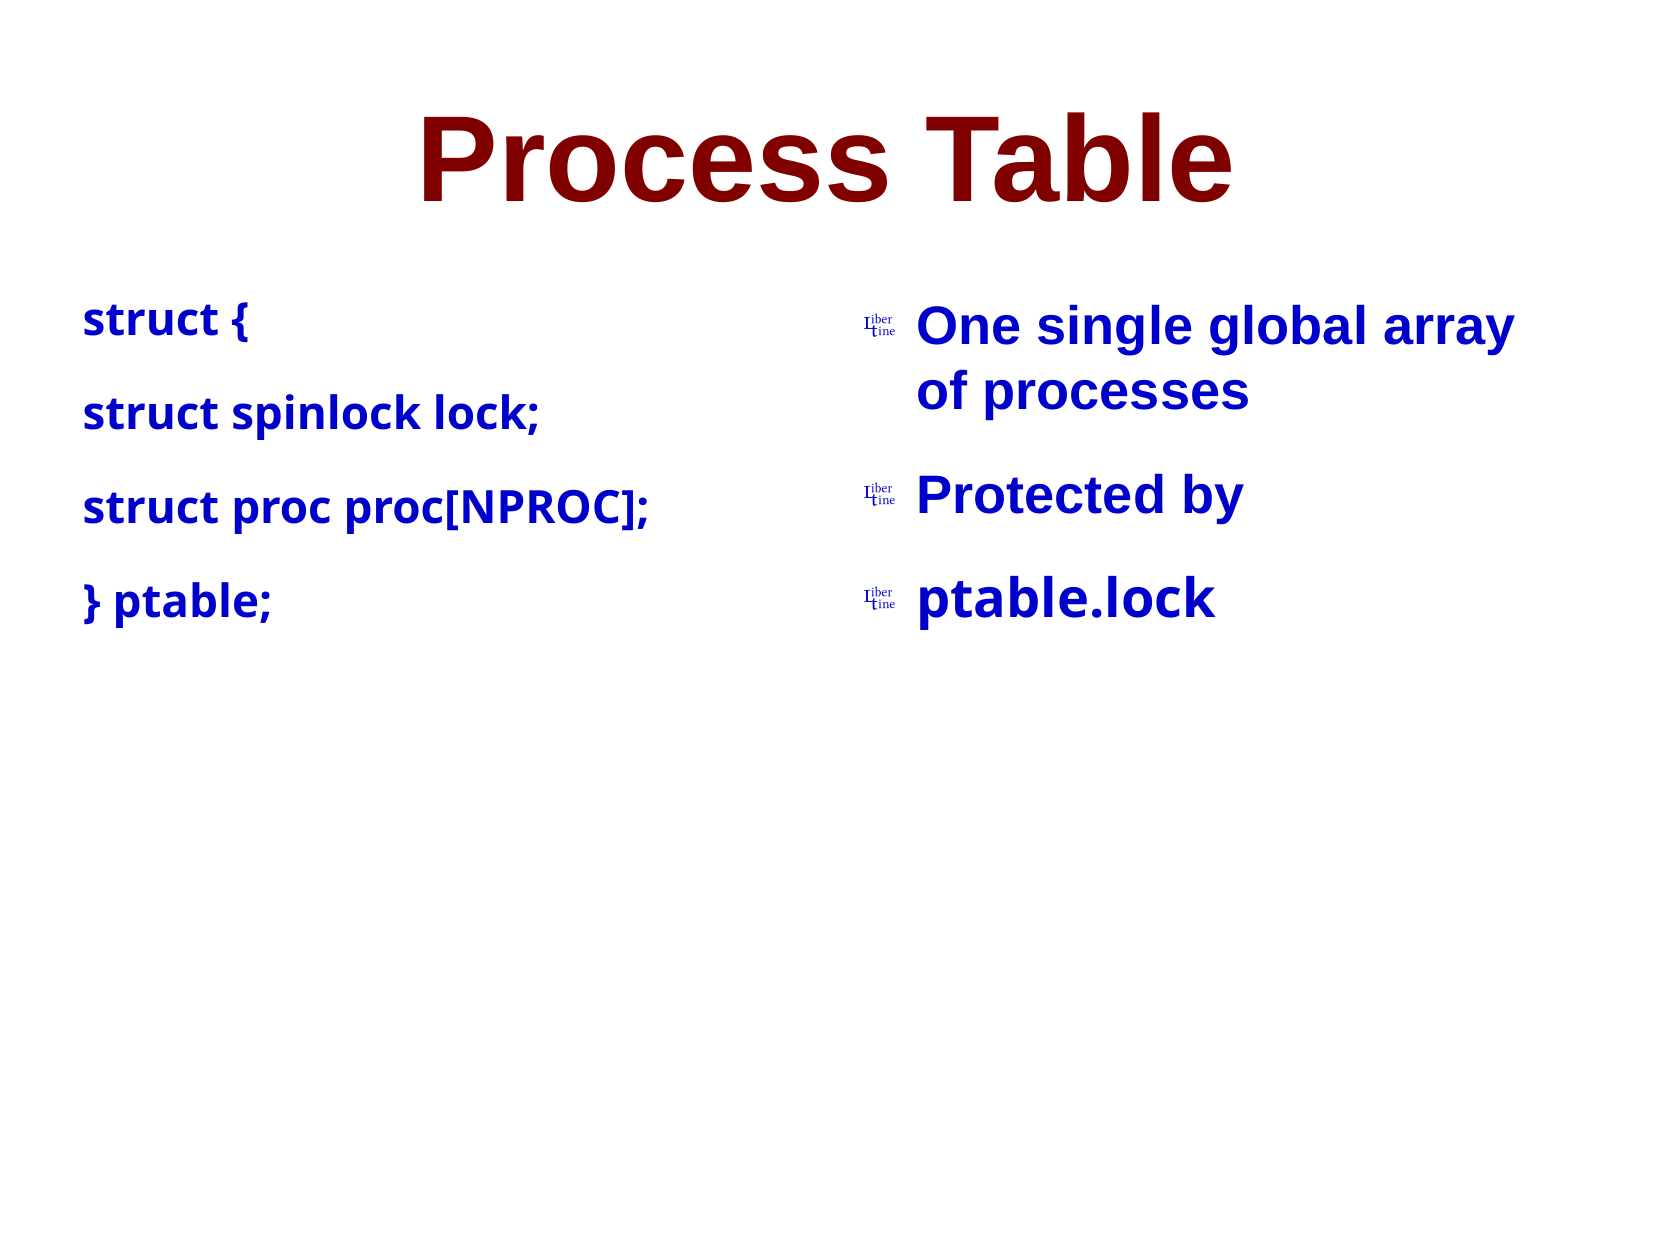

# Process Table
struct {
struct spinlock lock;
struct proc proc[NPROC];
} ptable;
One single global array of processes
Protected by
ptable.lock